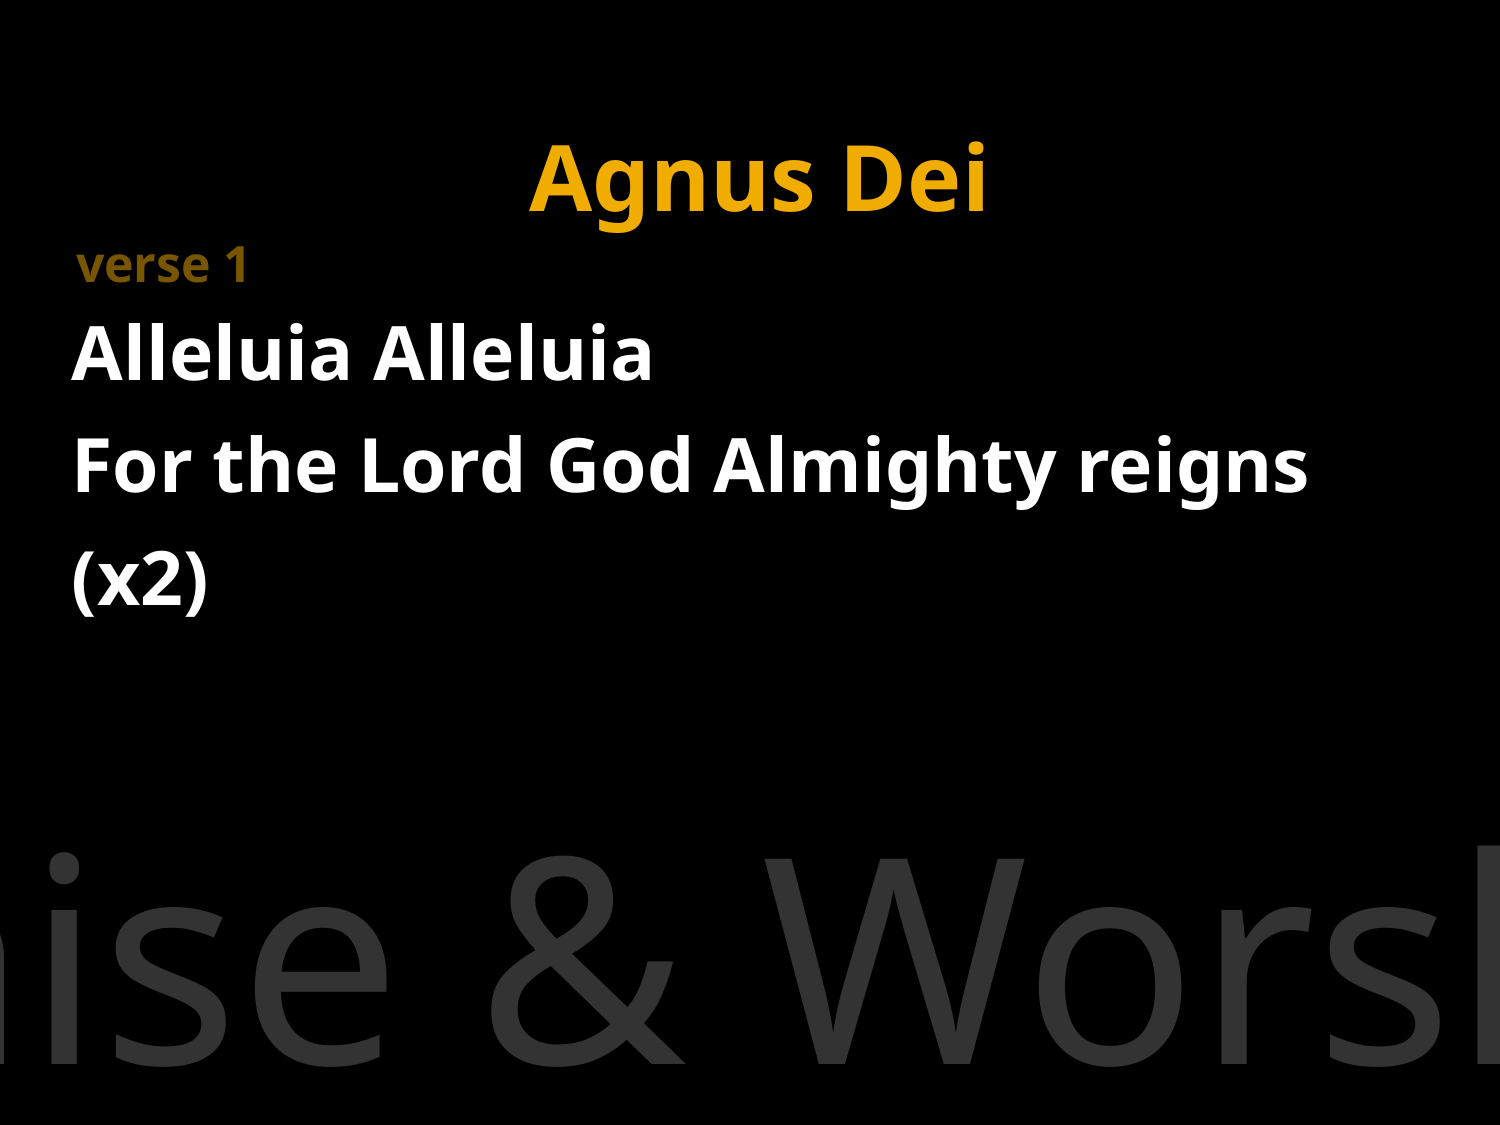

# Agnus Dei
verse 1
Alleluia Alleluia
For the Lord God Almighty reigns
(x2)